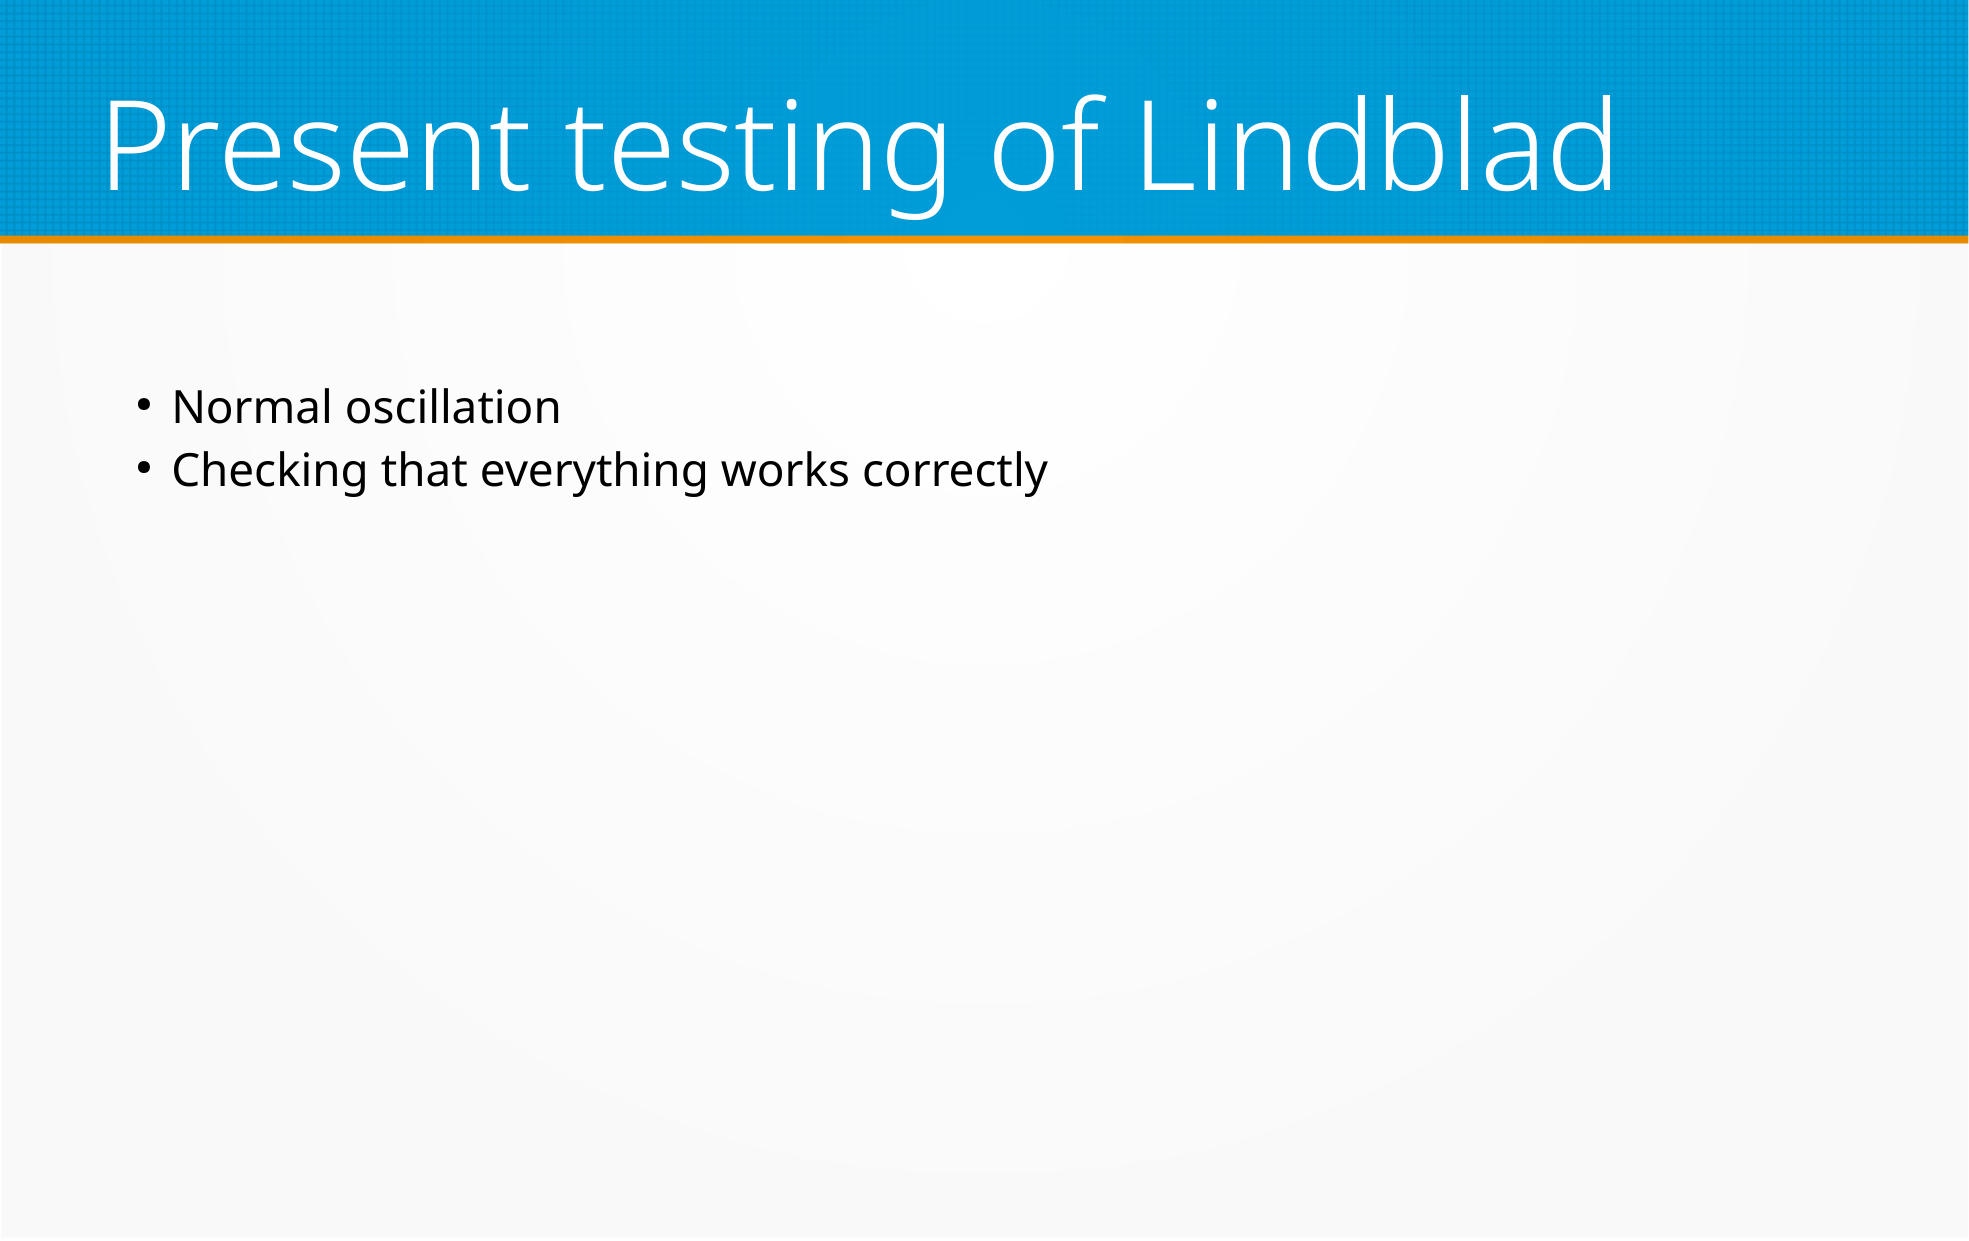

# Present testing of Lindblad
Normal oscillation
Checking that everything works correctly